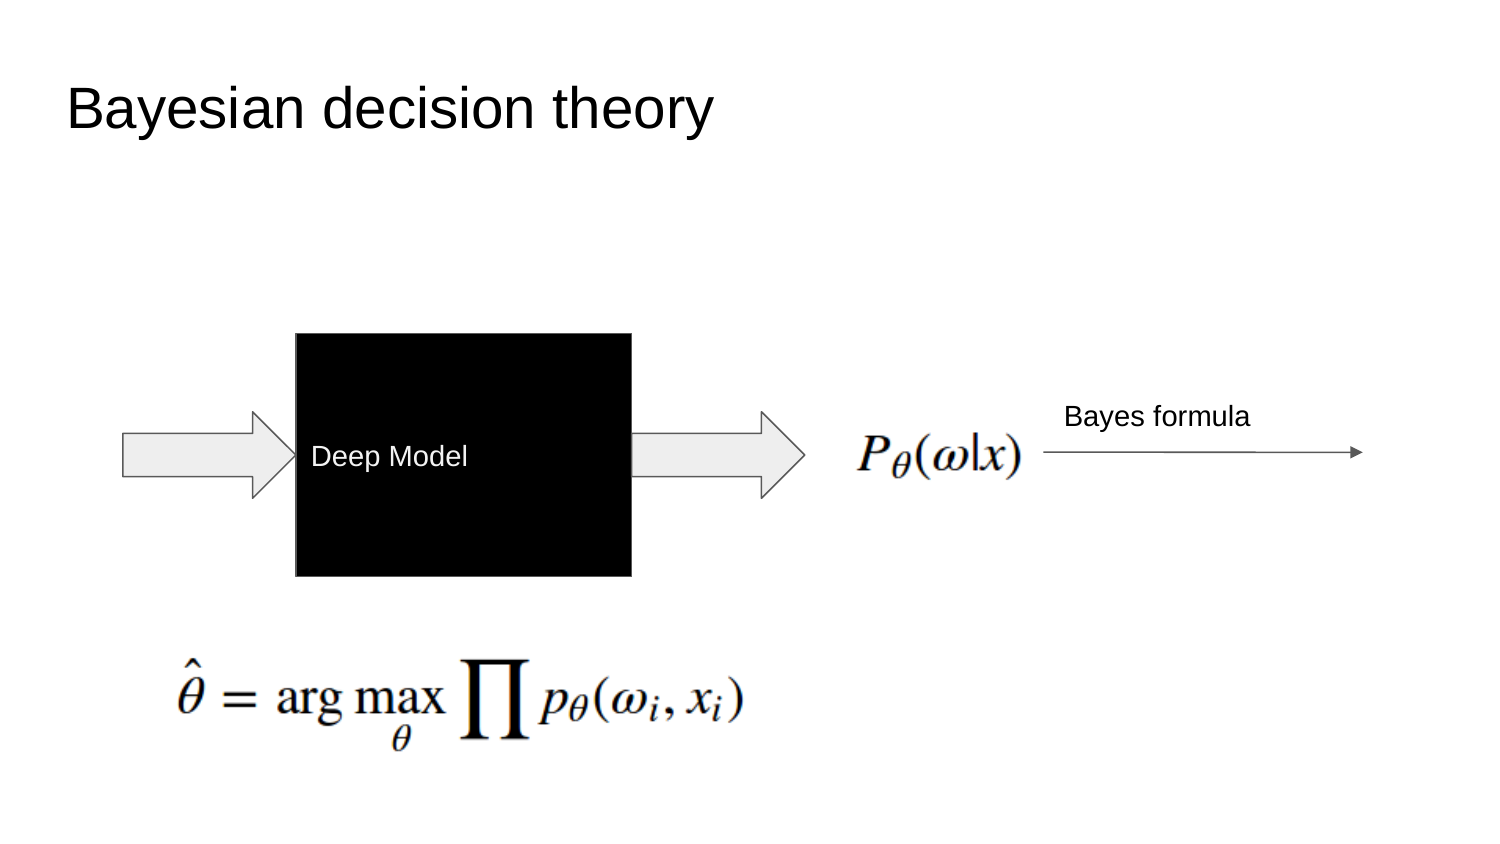

# Bayesian decision theory
Deep Model
Bayes formula